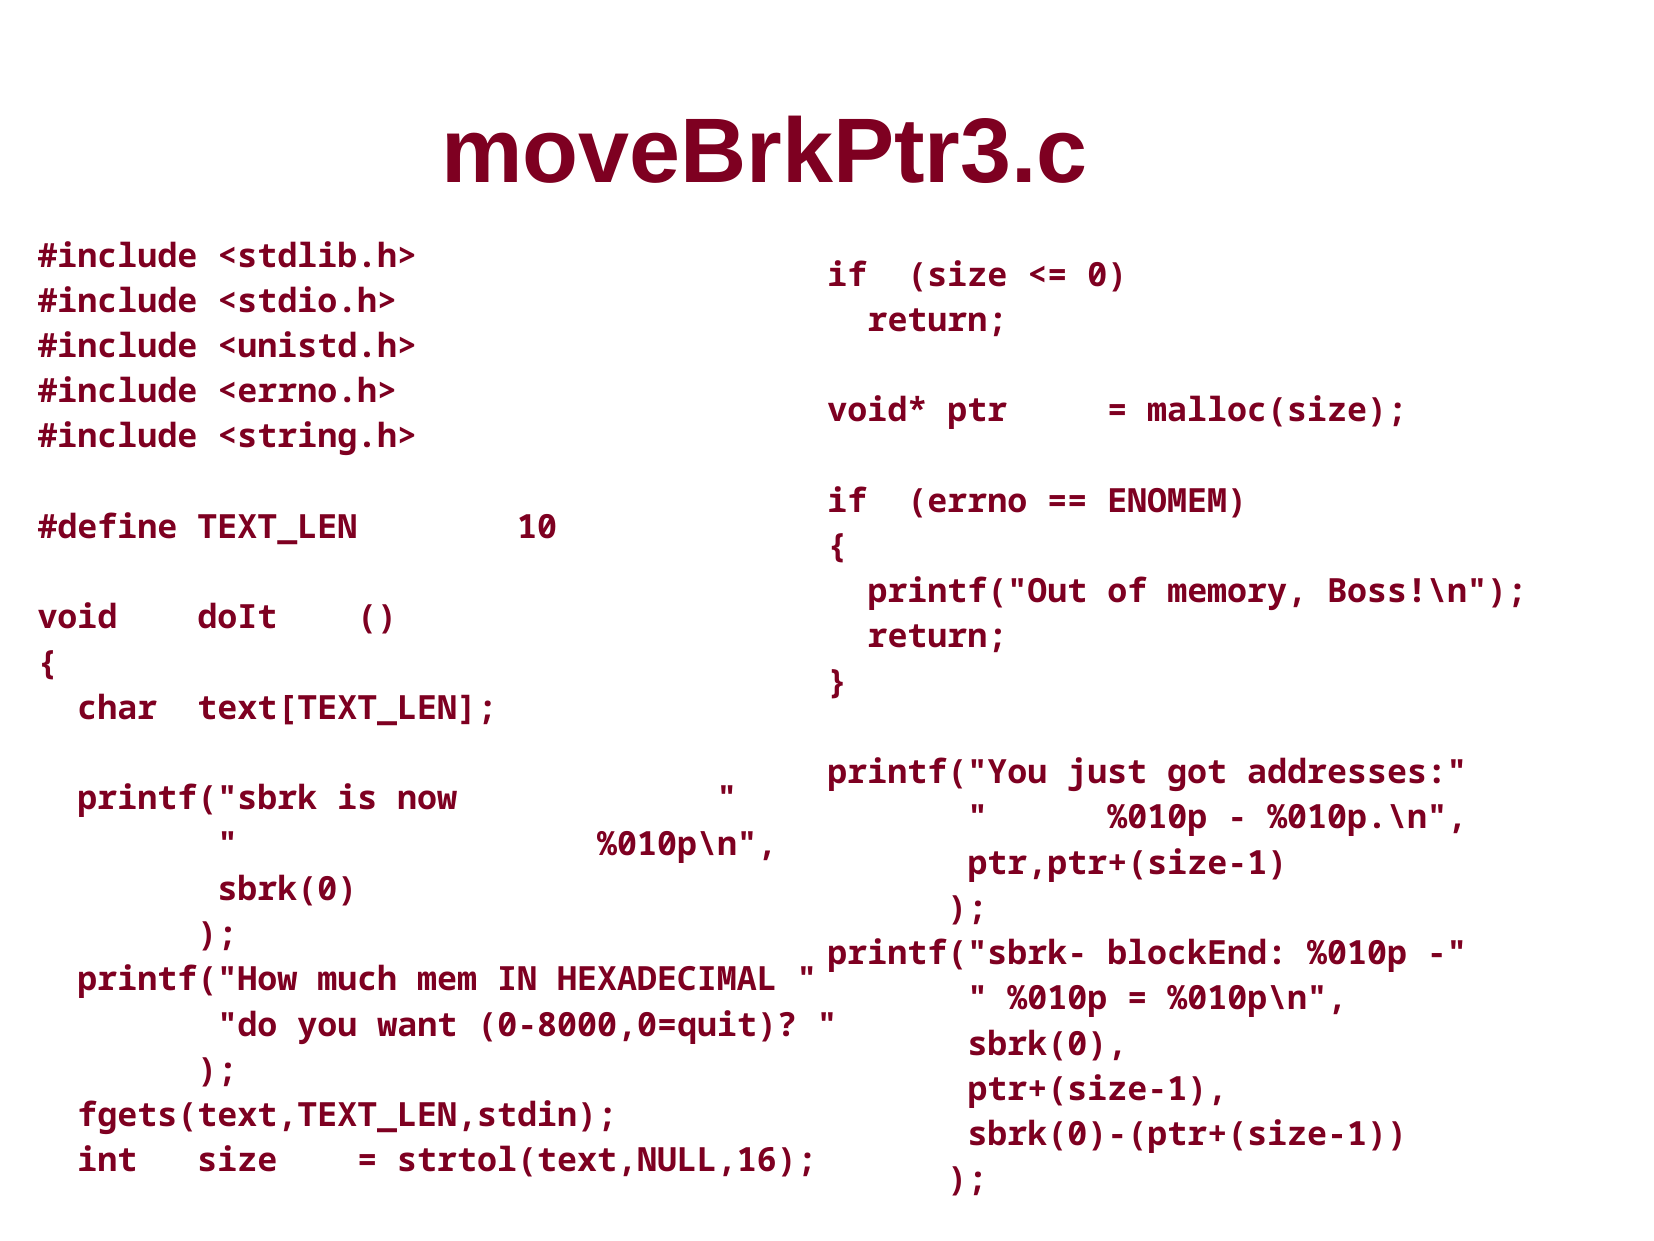

# moveBrkPtr3.c
#include <stdlib.h>
#include <stdio.h>
#include <unistd.h>
#include <errno.h>
#include <string.h>
#define TEXT_LEN 10
void doIt ()
{
 char text[TEXT_LEN];
 printf("sbrk is now "
 " %010p\n",
 sbrk(0)
 );
 printf("How much mem IN HEXADECIMAL "
 "do you want (0-8000,0=quit)? "
 );
 fgets(text,TEXT_LEN,stdin);
 int size = strtol(text,NULL,16);
 if (size <= 0)
 return;
 void* ptr = malloc(size);
 if (errno == ENOMEM)
 {
 printf("Out of memory, Boss!\n");
 return;
 }
 printf("You just got addresses:"
 " %010p - %010p.\n",
 ptr,ptr+(size-1)
 );
 printf("sbrk- blockEnd: %010p -"
 " %010p = %010p\n",
 sbrk(0),
 ptr+(size-1),
 sbrk(0)-(ptr+(size-1))
 );